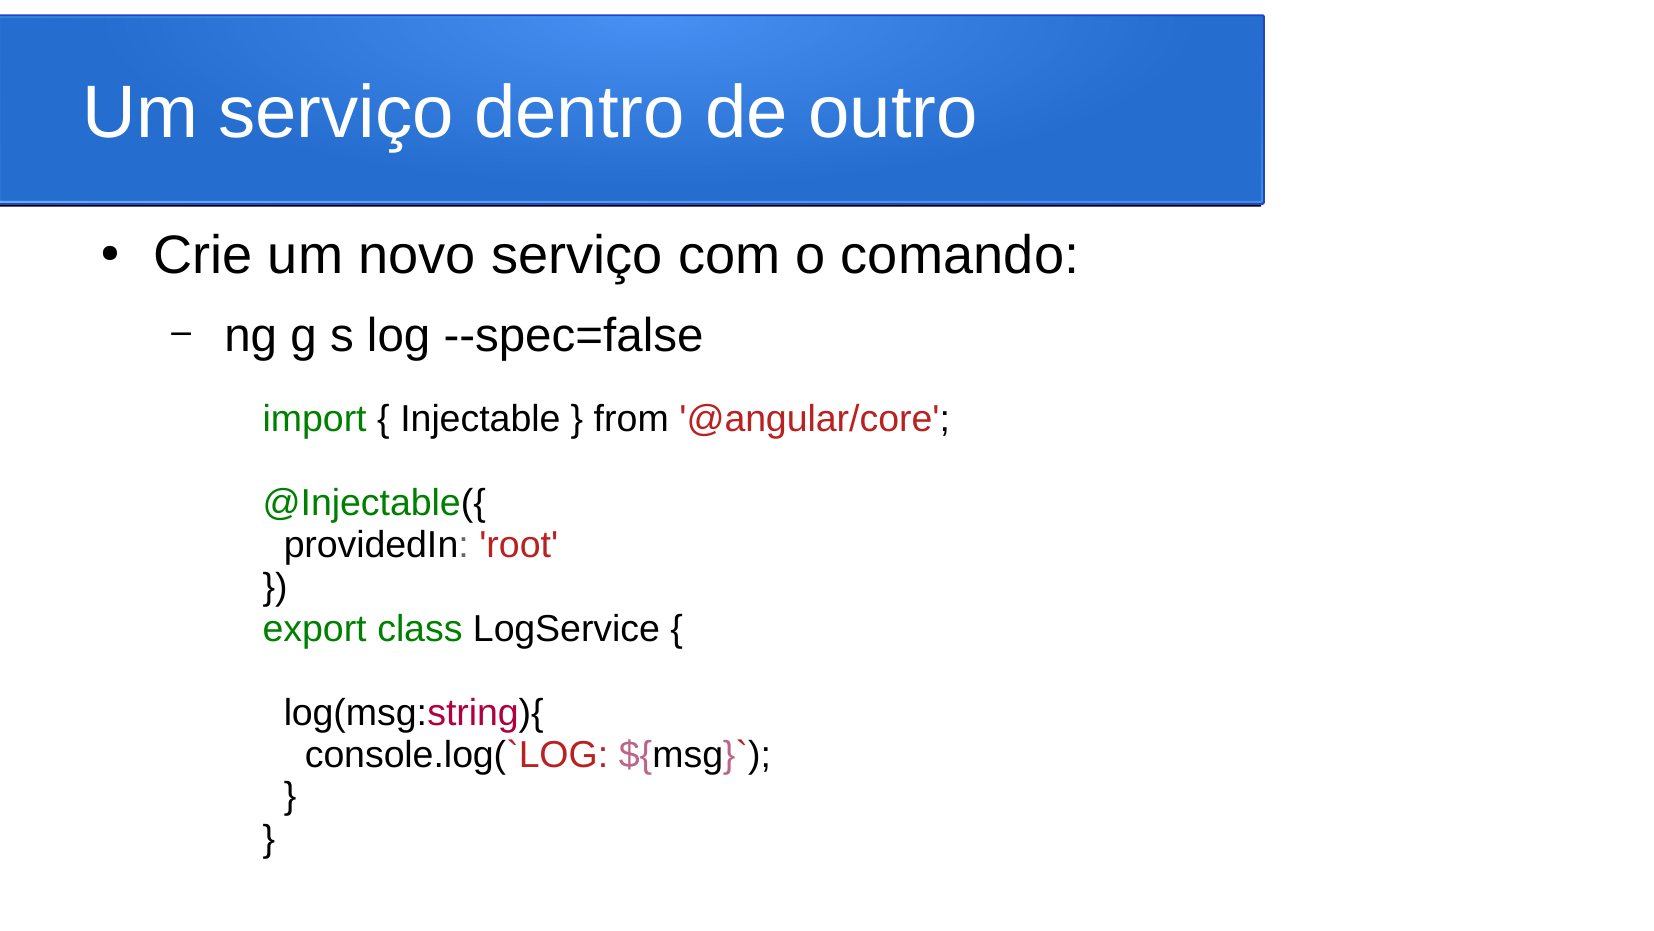

# Um serviço dentro de outro
Crie um novo serviço com o comando:
ng g s log --spec=false
import { Injectable } from '@angular/core';
@Injectable({
 providedIn: 'root'
})
export class LogService {
 log(msg:string){
 console.log(`LOG: ${msg}`);
 }
}